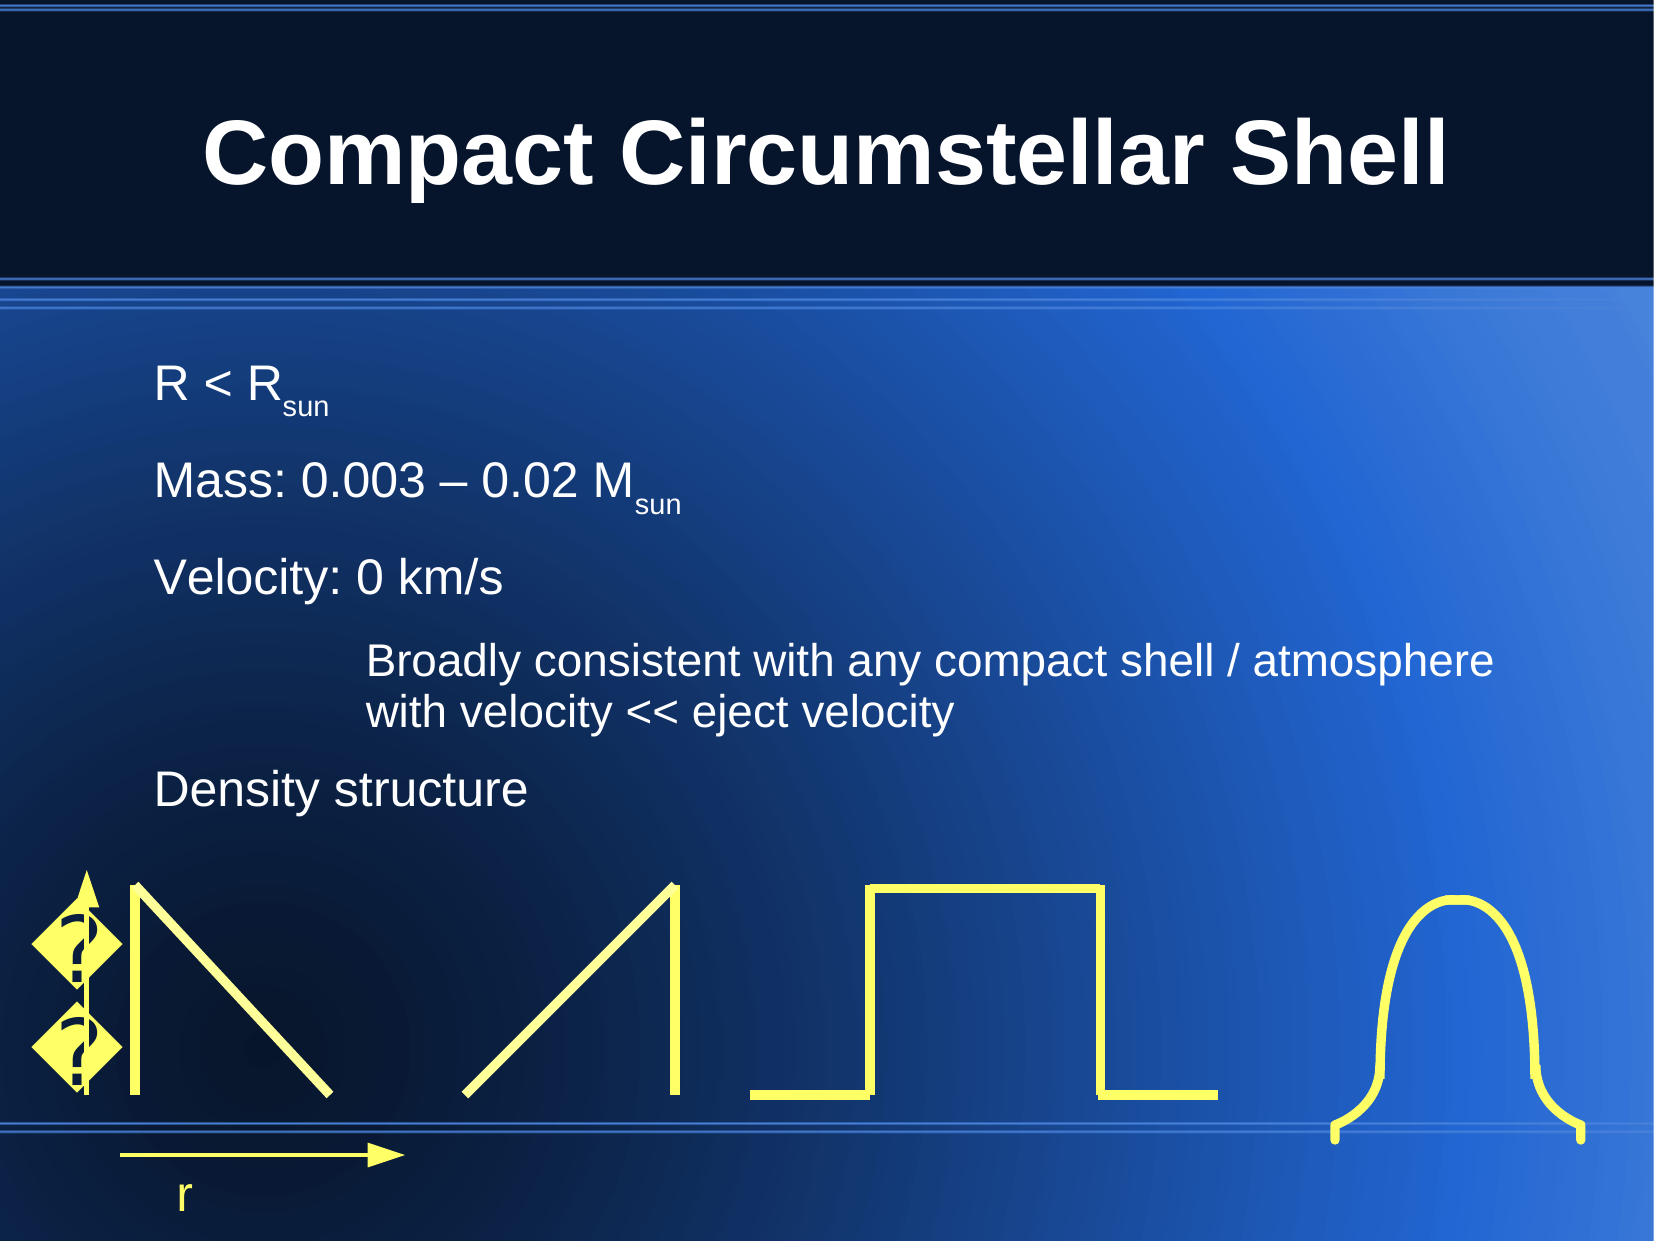

# Compact Circumstellar Shell
R < Rsun
Mass: 0.003 – 0.02 Msun
Velocity: 0 km/s
Broadly consistent with any compact shell / atmosphere with velocity << eject velocity
Density structure
𝜌
r